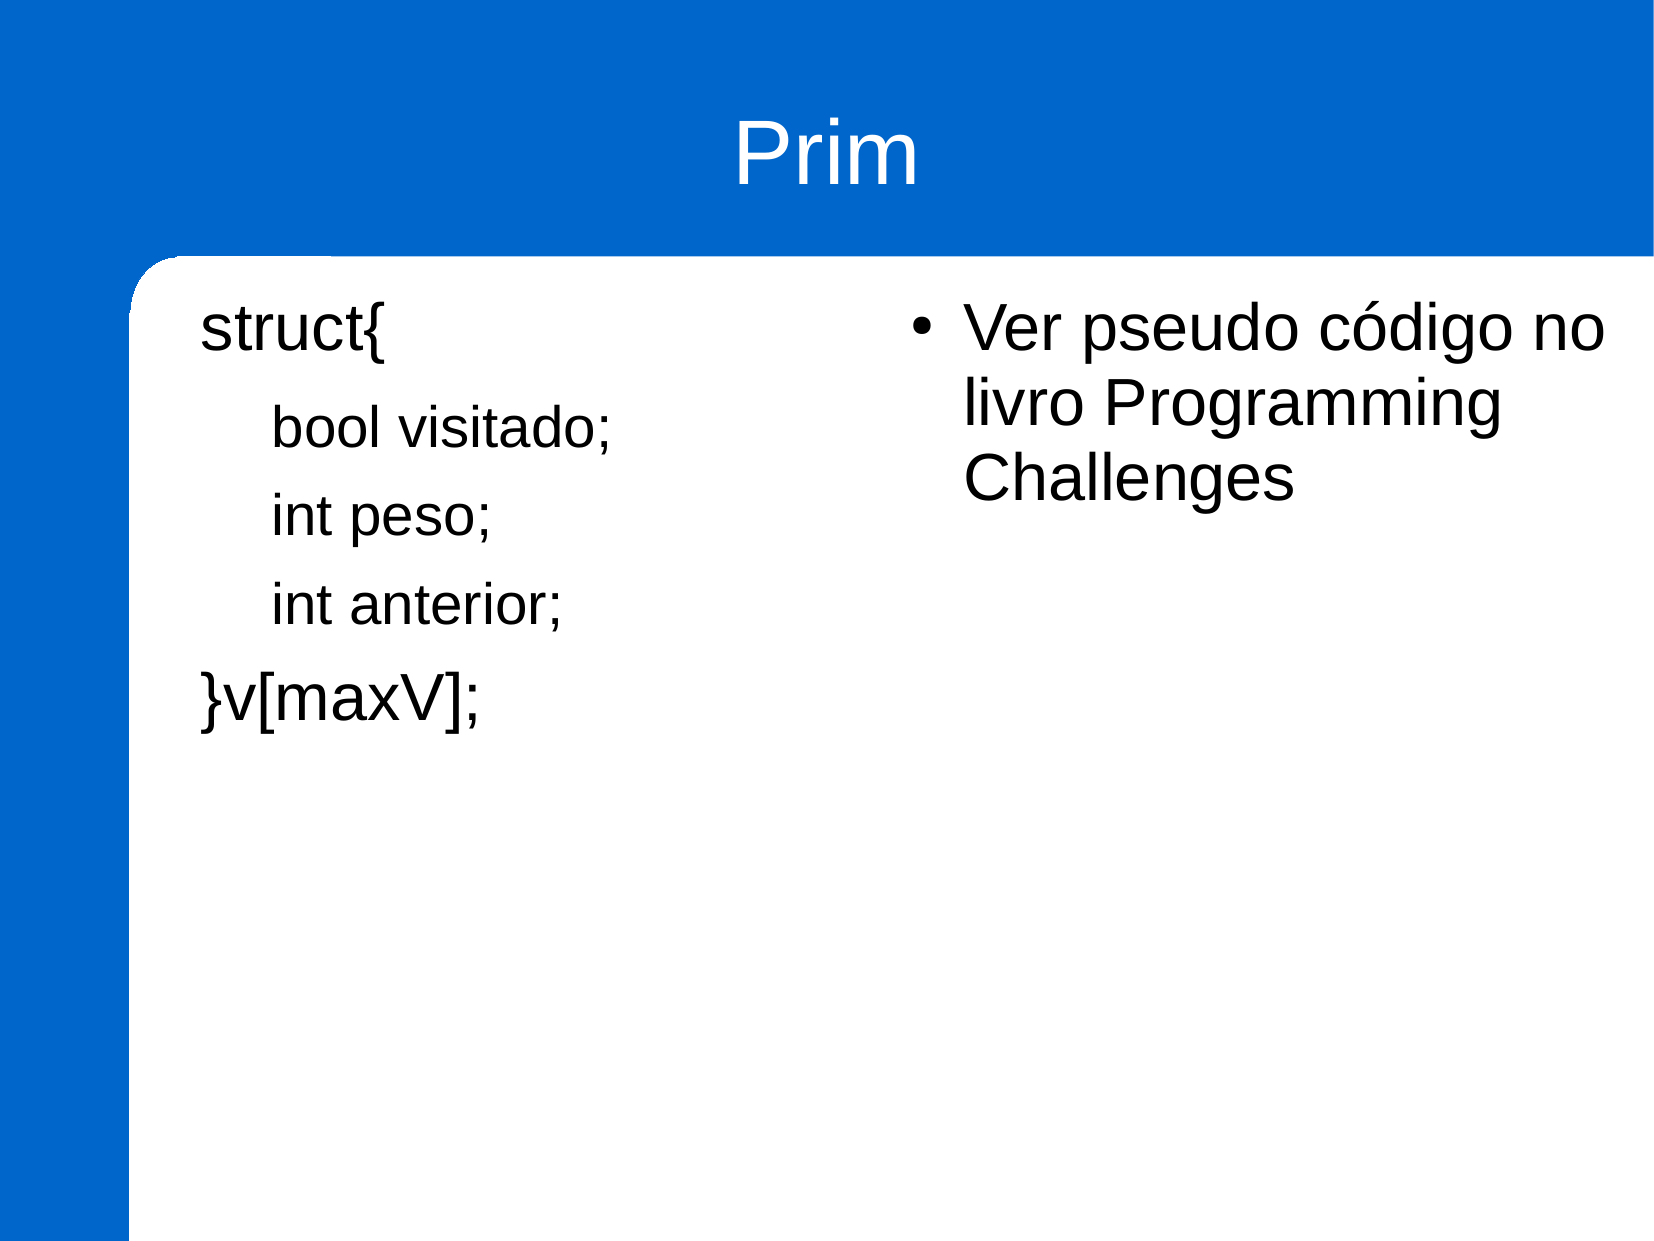

# Prim
struct{
bool visitado;
int peso;
int anterior;
}v[maxV];
Ver pseudo código no livro Programming Challenges